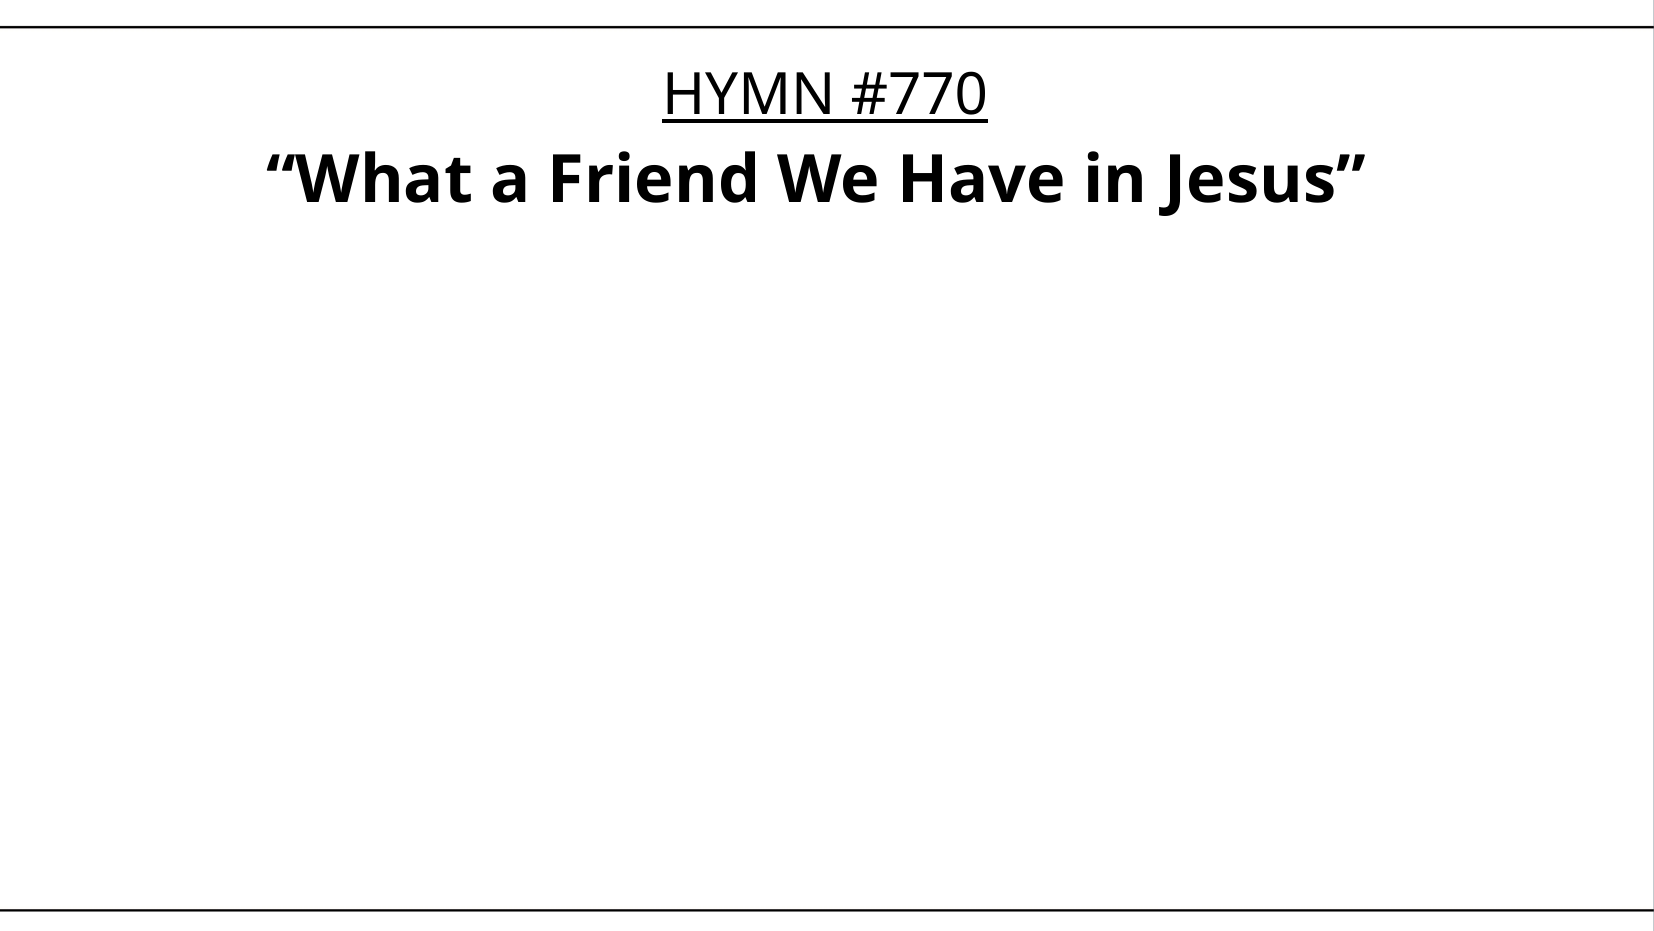

HYMN #770
“What a Friend We Have in Jesus”